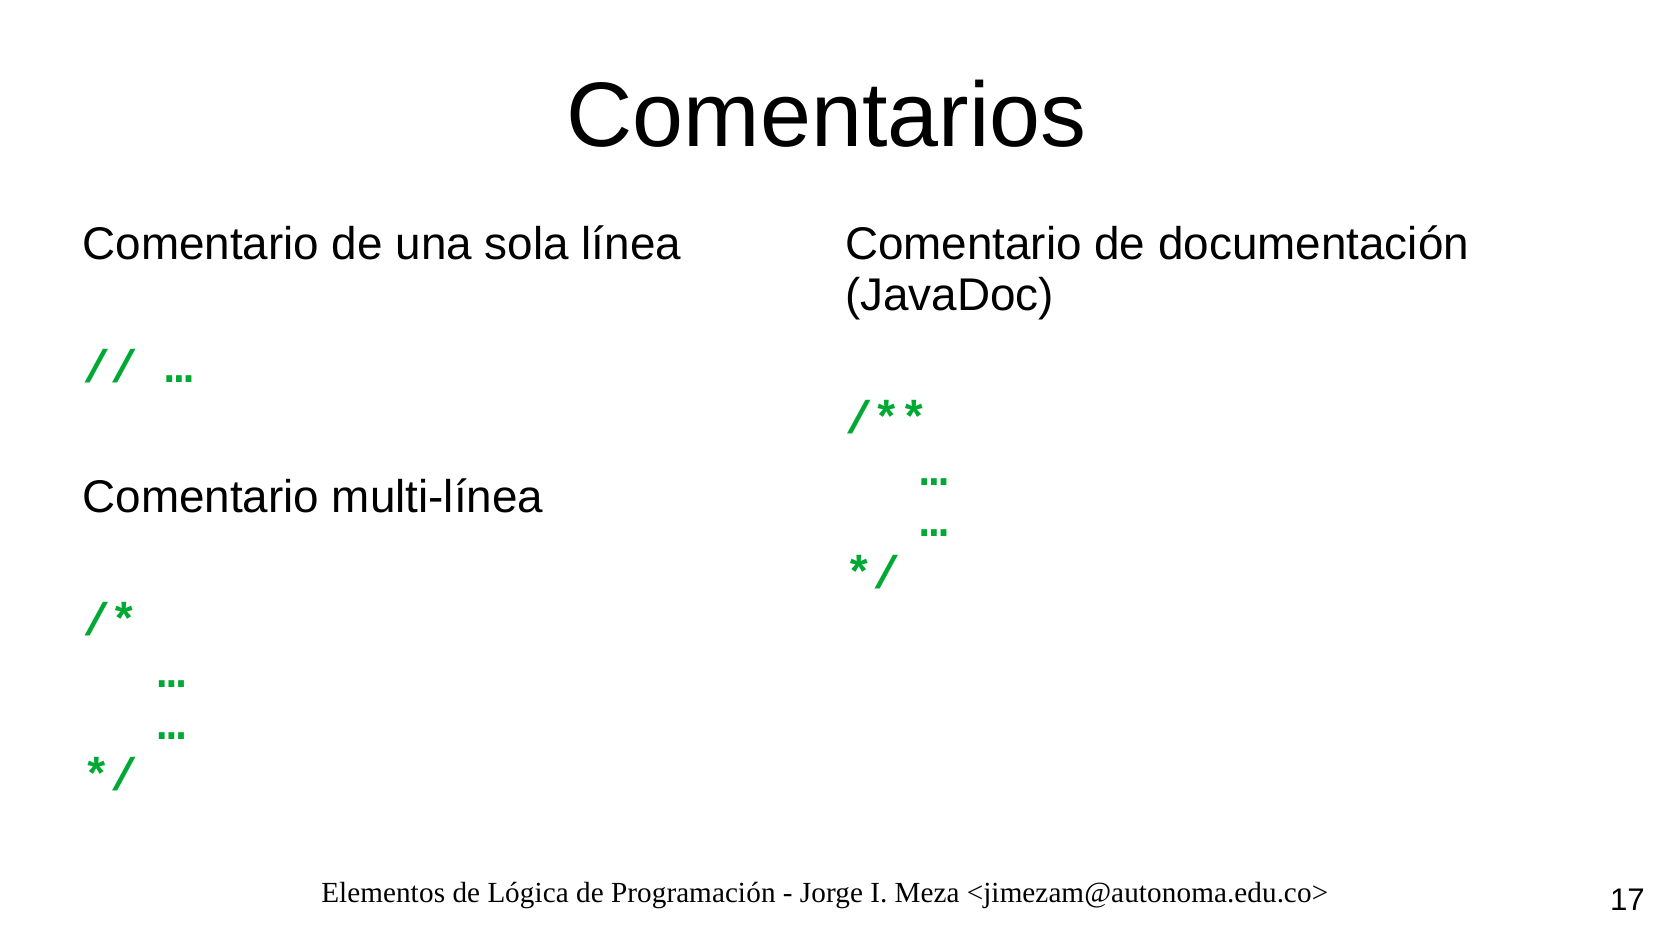

# Comentarios
Comentario de una sola línea
// …
Comentario multi-línea
/*
	…
	…
*/
Comentario de documentación (JavaDoc)
/**
	…
	…
*/
Elementos de Lógica de Programación - Jorge I. Meza <jimezam@autonoma.edu.co>